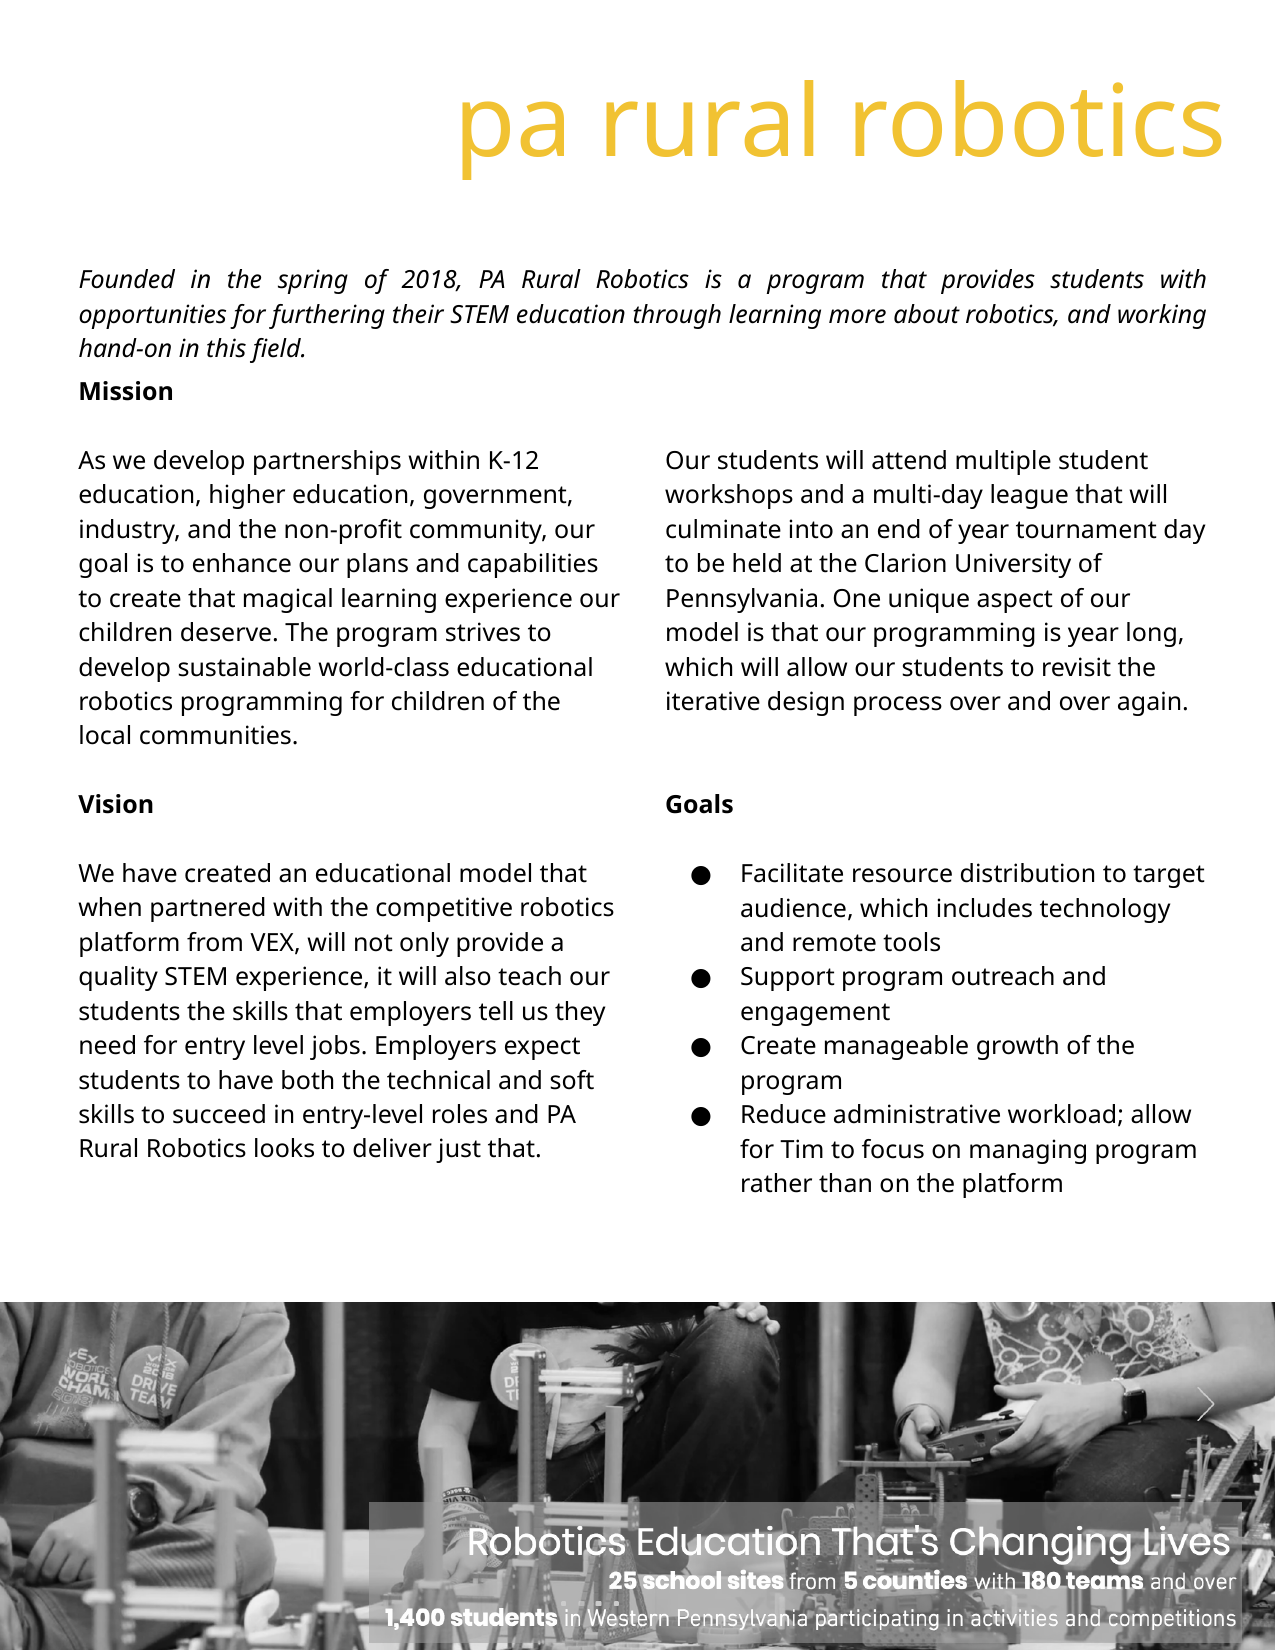

# pa rural robotics
Mission
As we develop partnerships within K-12 education, higher education, government, industry, and the non-profit community, our goal is to enhance our plans and capabilities to create that magical learning experience our children deserve. The program strives to develop sustainable world-class educational robotics programming for children of the local communities.
Vision
We have created an educational model that when partnered with the competitive robotics platform from VEX, will not only provide a quality STEM experience, it will also teach our students the skills that employers tell us they need for entry level jobs. Employers expect students to have both the technical and soft skills to succeed in entry-level roles and PA Rural Robotics looks to deliver just that.
​
Founded in the spring of 2018, PA Rural Robotics is a program that provides students with opportunities for furthering their STEM education through learning more about robotics, and working hand-on in this field.
Our students will attend multiple student workshops and a multi-day league that will culminate into an end of year tournament day to be held at the Clarion University of Pennsylvania. One unique aspect of our model is that our programming is year long, which will allow our students to revisit the iterative design process over and over again.
Goals
Facilitate resource distribution to target audience, which includes technology and remote tools
Support program outreach and engagement
Create manageable growth of the program
Reduce administrative workload; allow for Tim to focus on managing program rather than on the platform